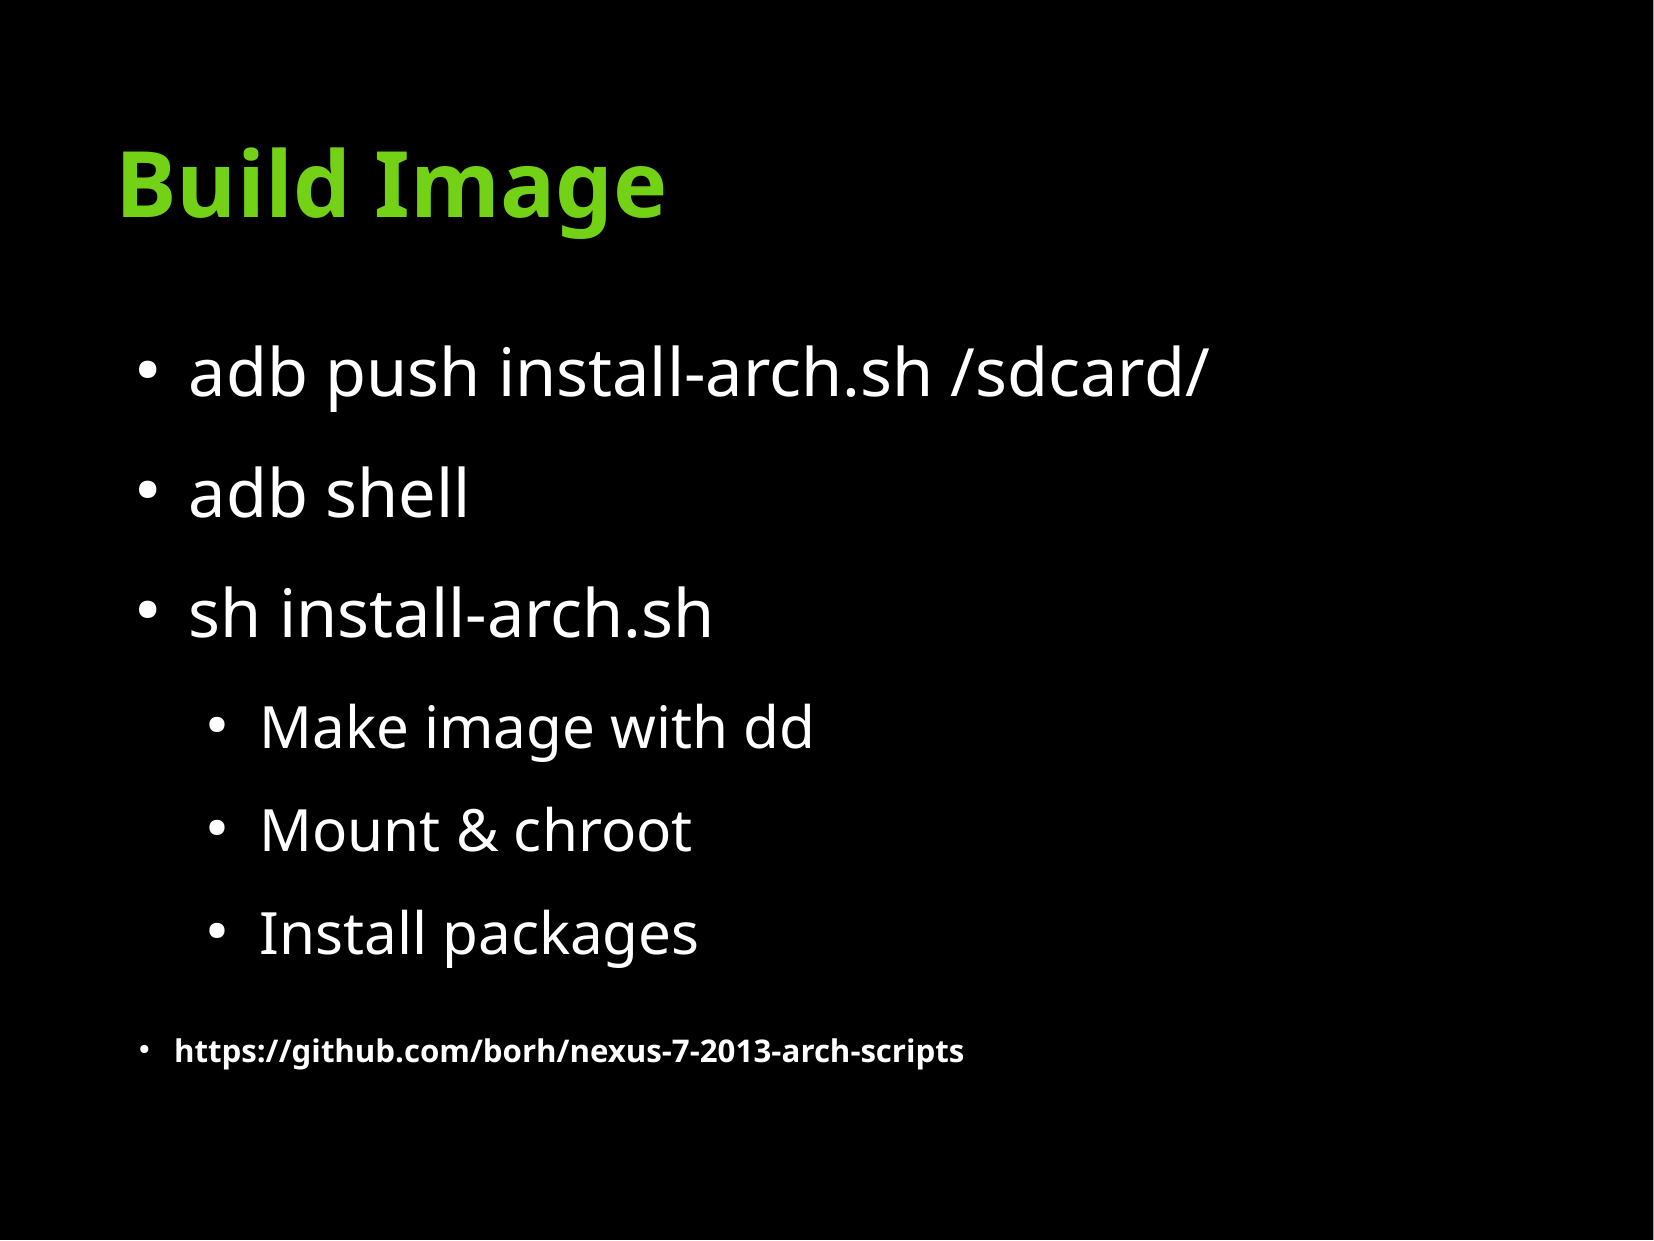

# Build Image
adb push install-arch.sh /sdcard/
adb shell
sh install-arch.sh
Make image with dd
Mount & chroot
Install packages
https://github.com/borh/nexus-7-2013-arch-scripts